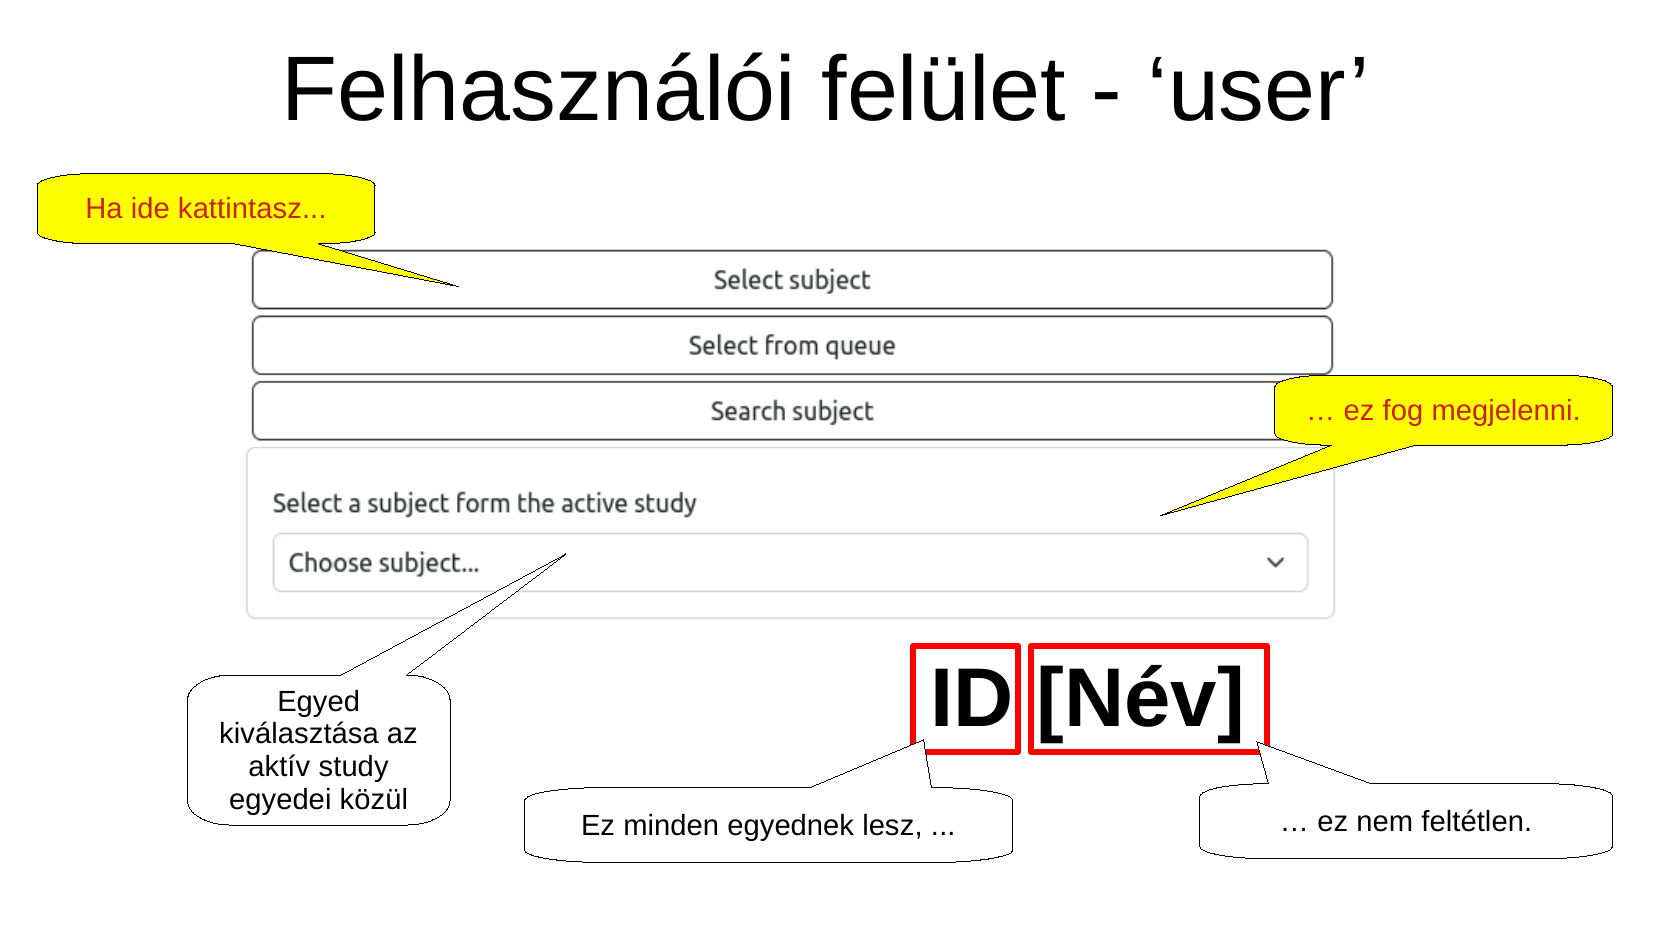

# Felhasználói felület - ‘user’
Ha ide kattintasz...
… ez fog megjelenni.
ID [Név]
Egyed kiválasztása az aktív study egyedei közül
… ez nem feltétlen.
Ez minden egyednek lesz, ...